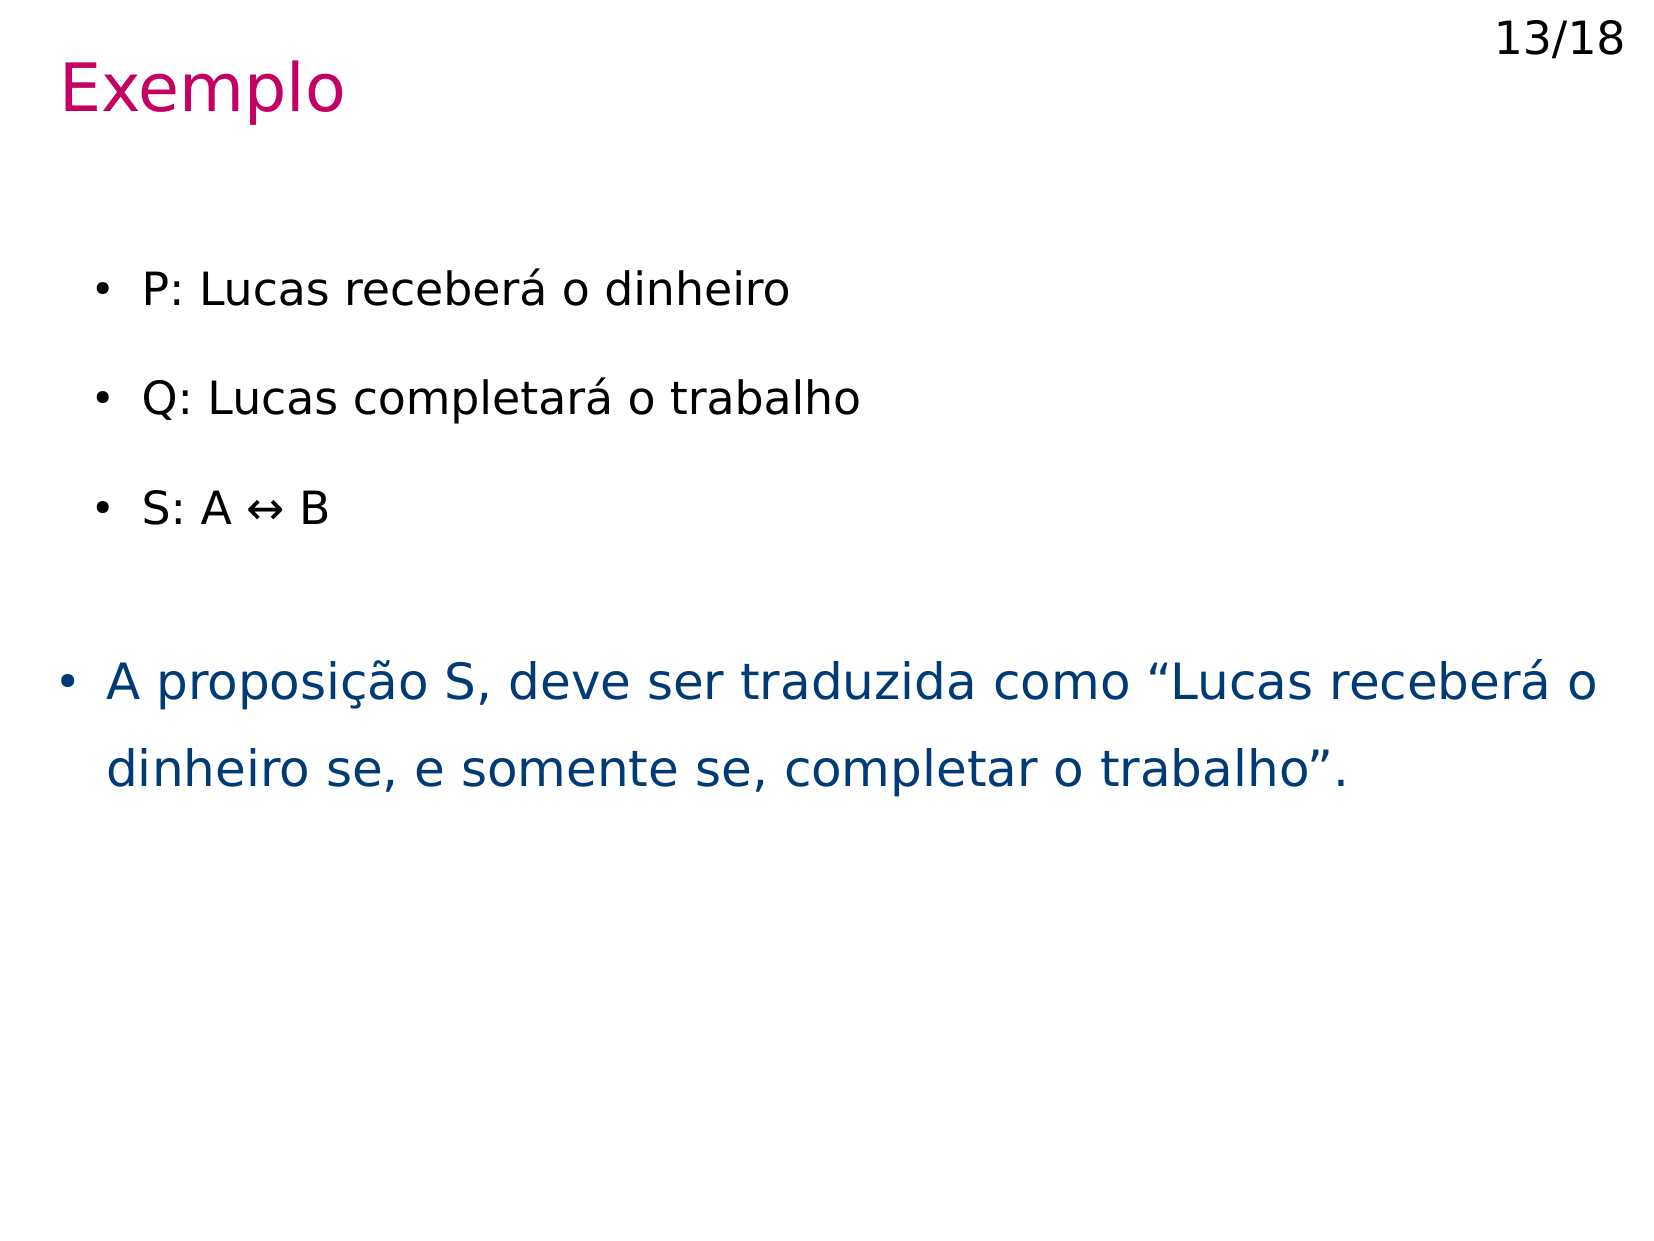

13
# Exemplo
P: Lucas receberá o dinheiro
Q: Lucas completará o trabalho
S: A ↔ B
A proposição S, deve ser traduzida como “Lucas receberá o dinheiro se, e somente se, completar o trabalho”.